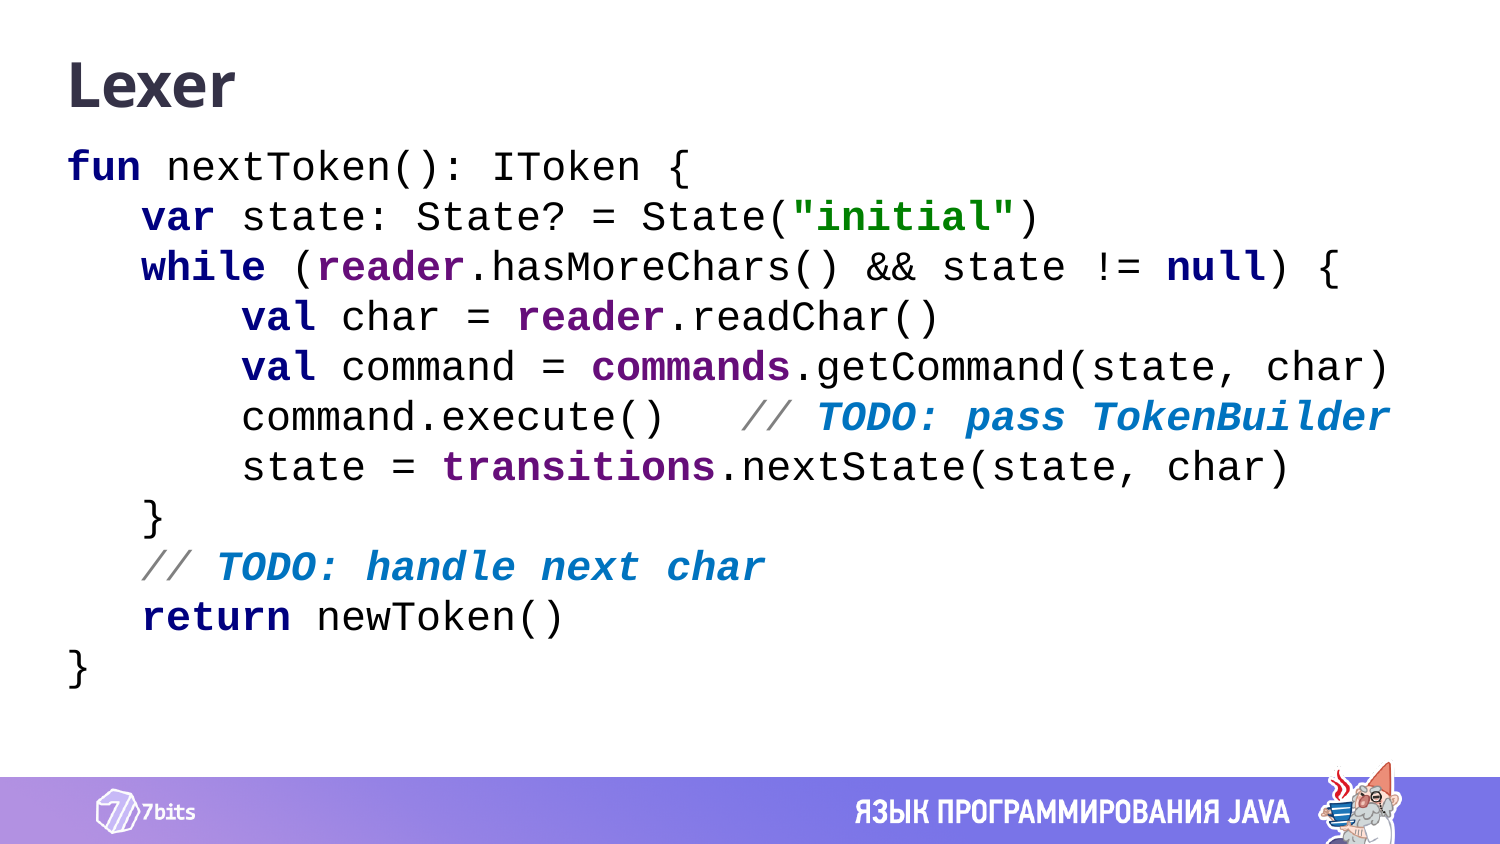

# Lexer
fun nextToken(): IToken {
 var state: State? = State("initial")
 while (reader.hasMoreChars() && state != null) {
 val char = reader.readChar()
 val command = commands.getCommand(state, char)
 command.execute() // TODO: pass TokenBuilder
 state = transitions.nextState(state, char)
 }
 // TODO: handle next char
 return newToken()
}